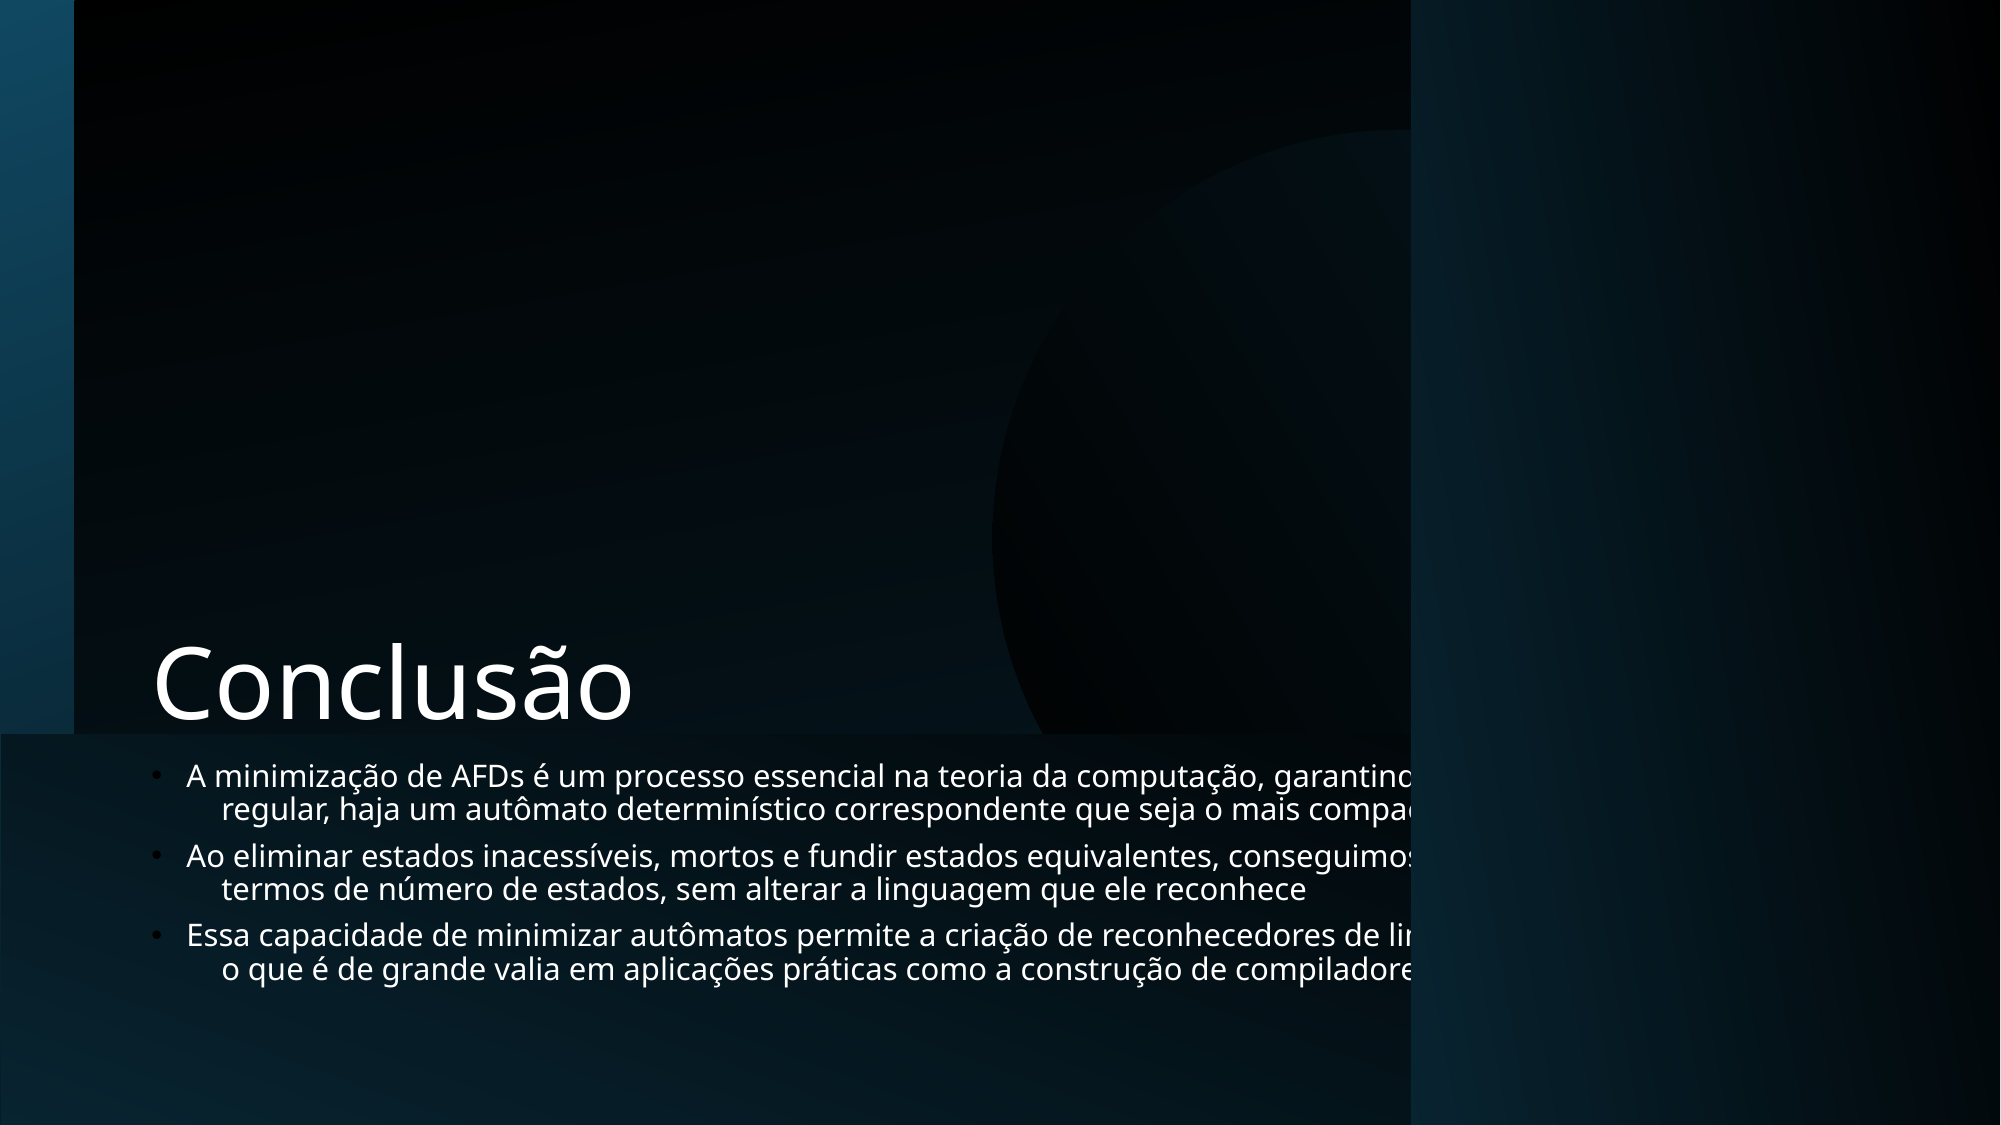

# Conclusão
A minimização de AFDs é um processo essencial na teoria da computação, garantindo que para cada linguagem regular, haja um autômato determinístico correspondente que seja o mais compacto possível
Ao eliminar estados inacessíveis, mortos e fundir estados equivalentes, conseguimos um AFD que é ótimo em termos de número de estados, sem alterar a linguagem que ele reconhece
Essa capacidade de minimizar autômatos permite a criação de reconhecedores de linguagem eficientes e únicos, o que é de grande valia em aplicações práticas como a construção de compiladores e analisadores léxicos